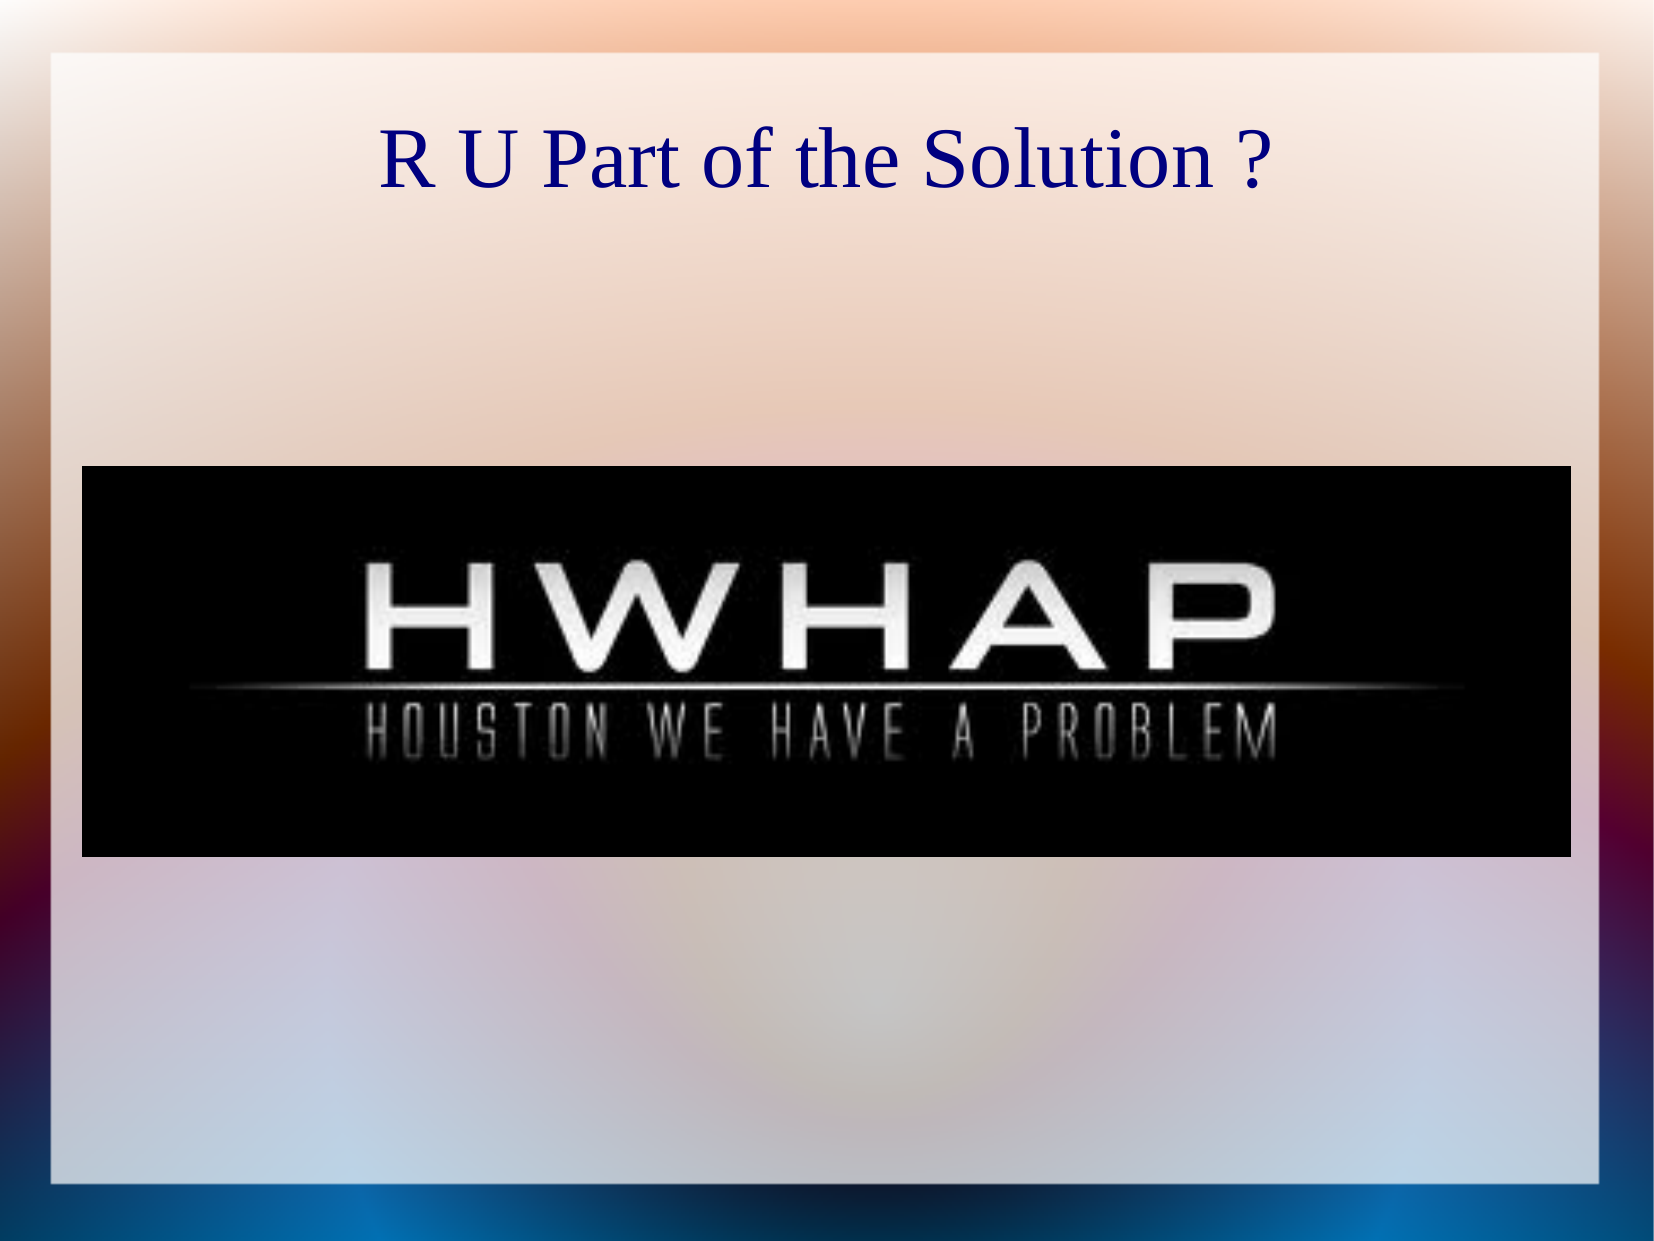

# R U Part of the Solution ?